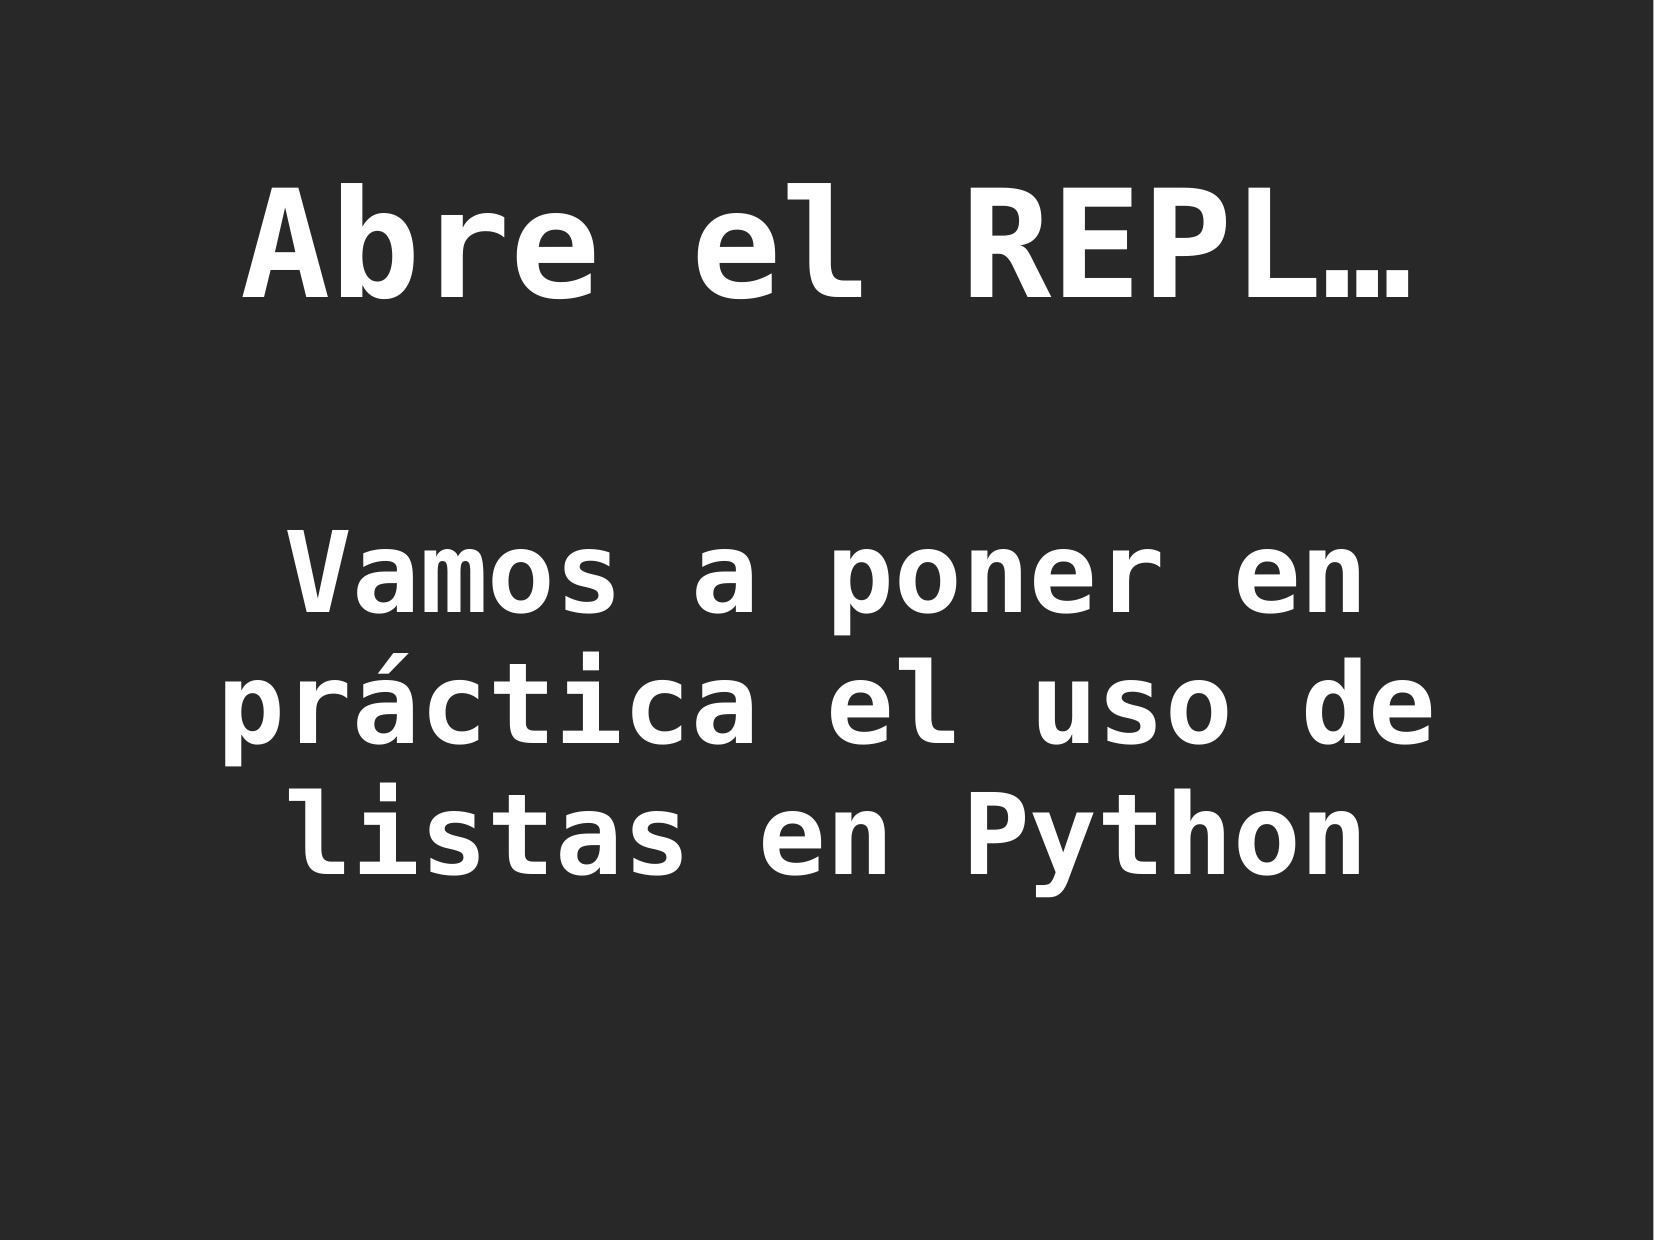

# Abre el REPL…
Vamos a poner en práctica el uso de listas en Python